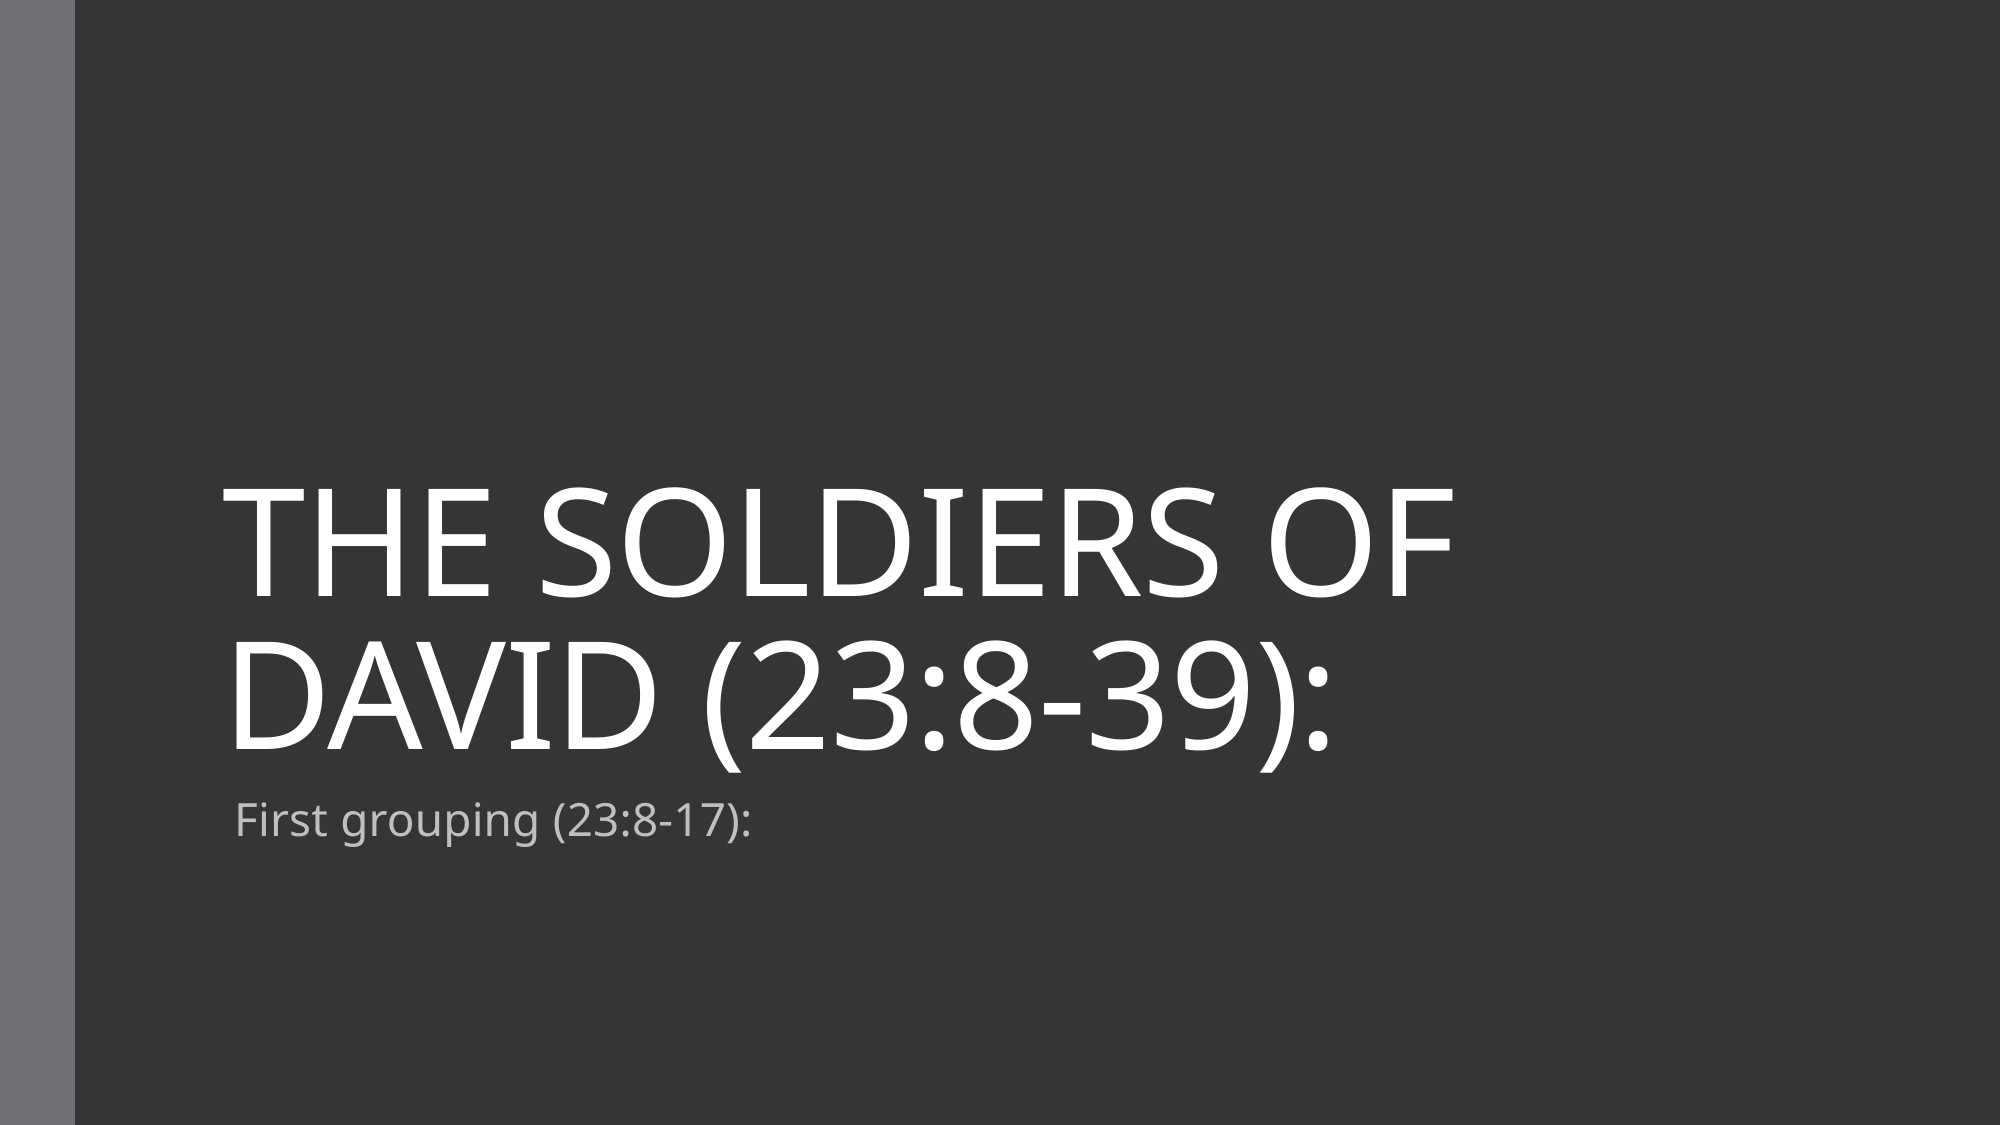

# THE SOLDIERS OF DAVID (23:8-39):
 First grouping (23:8-17):